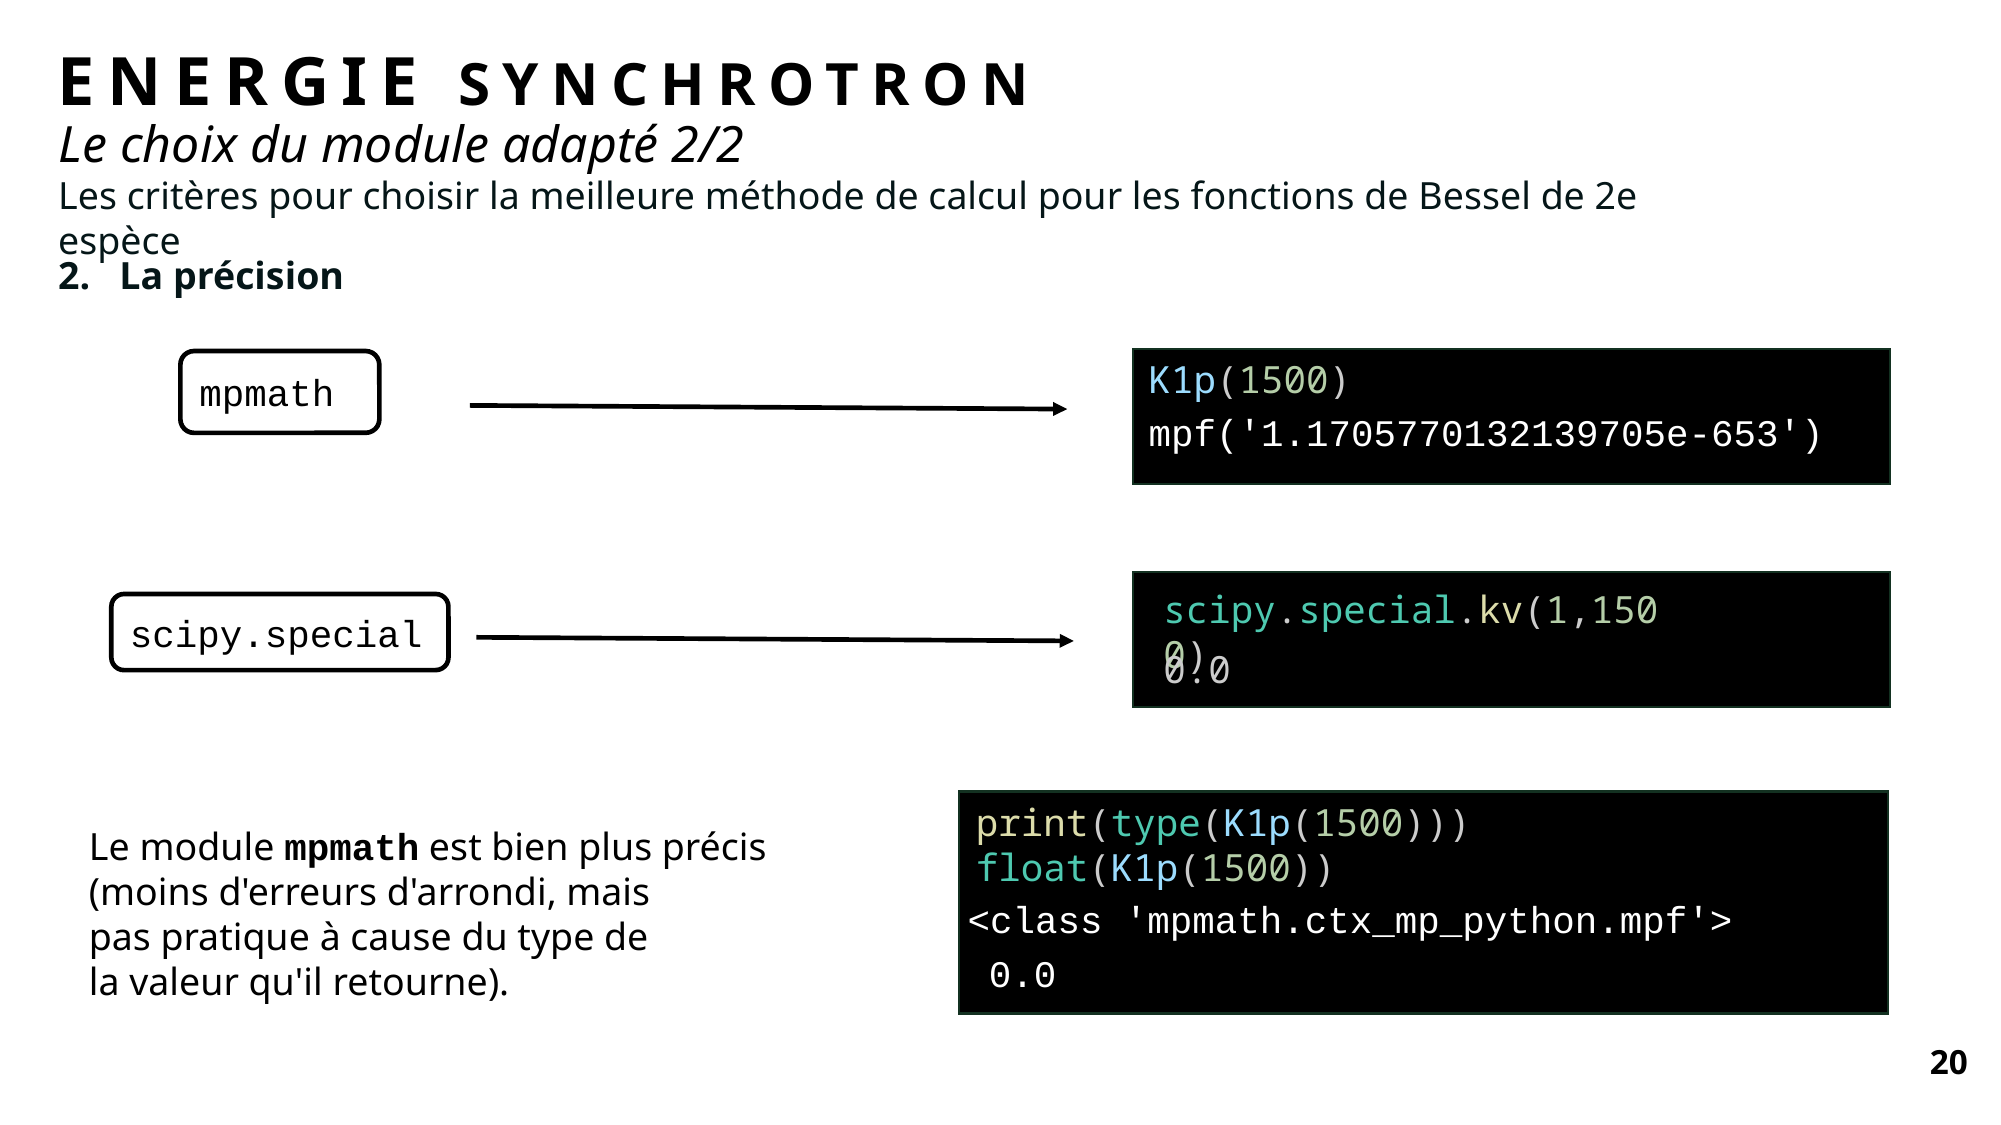

# Energie synchrotron
Le choix du module adapté 2/2
Les critères pour choisir la meilleure méthode de calcul pour les fonctions de Bessel de 2e espèce
2.   La précision
Mines Paris | PSL
K1p(1500)
mpf('1.1705770132139705e-653')
mpmath
scipy.special.kv(1,1500)
0.0
scipy.special
20
print(type(K1p(1500)))
float(K1p(1500))
<class 'mpmath.ctx_mp_python.mpf'>
0.0
Le module mpmath est bien plus précis (moins d'erreurs d'arrondi, mais pas pratique à cause du type de la valeur qu'il retourne).